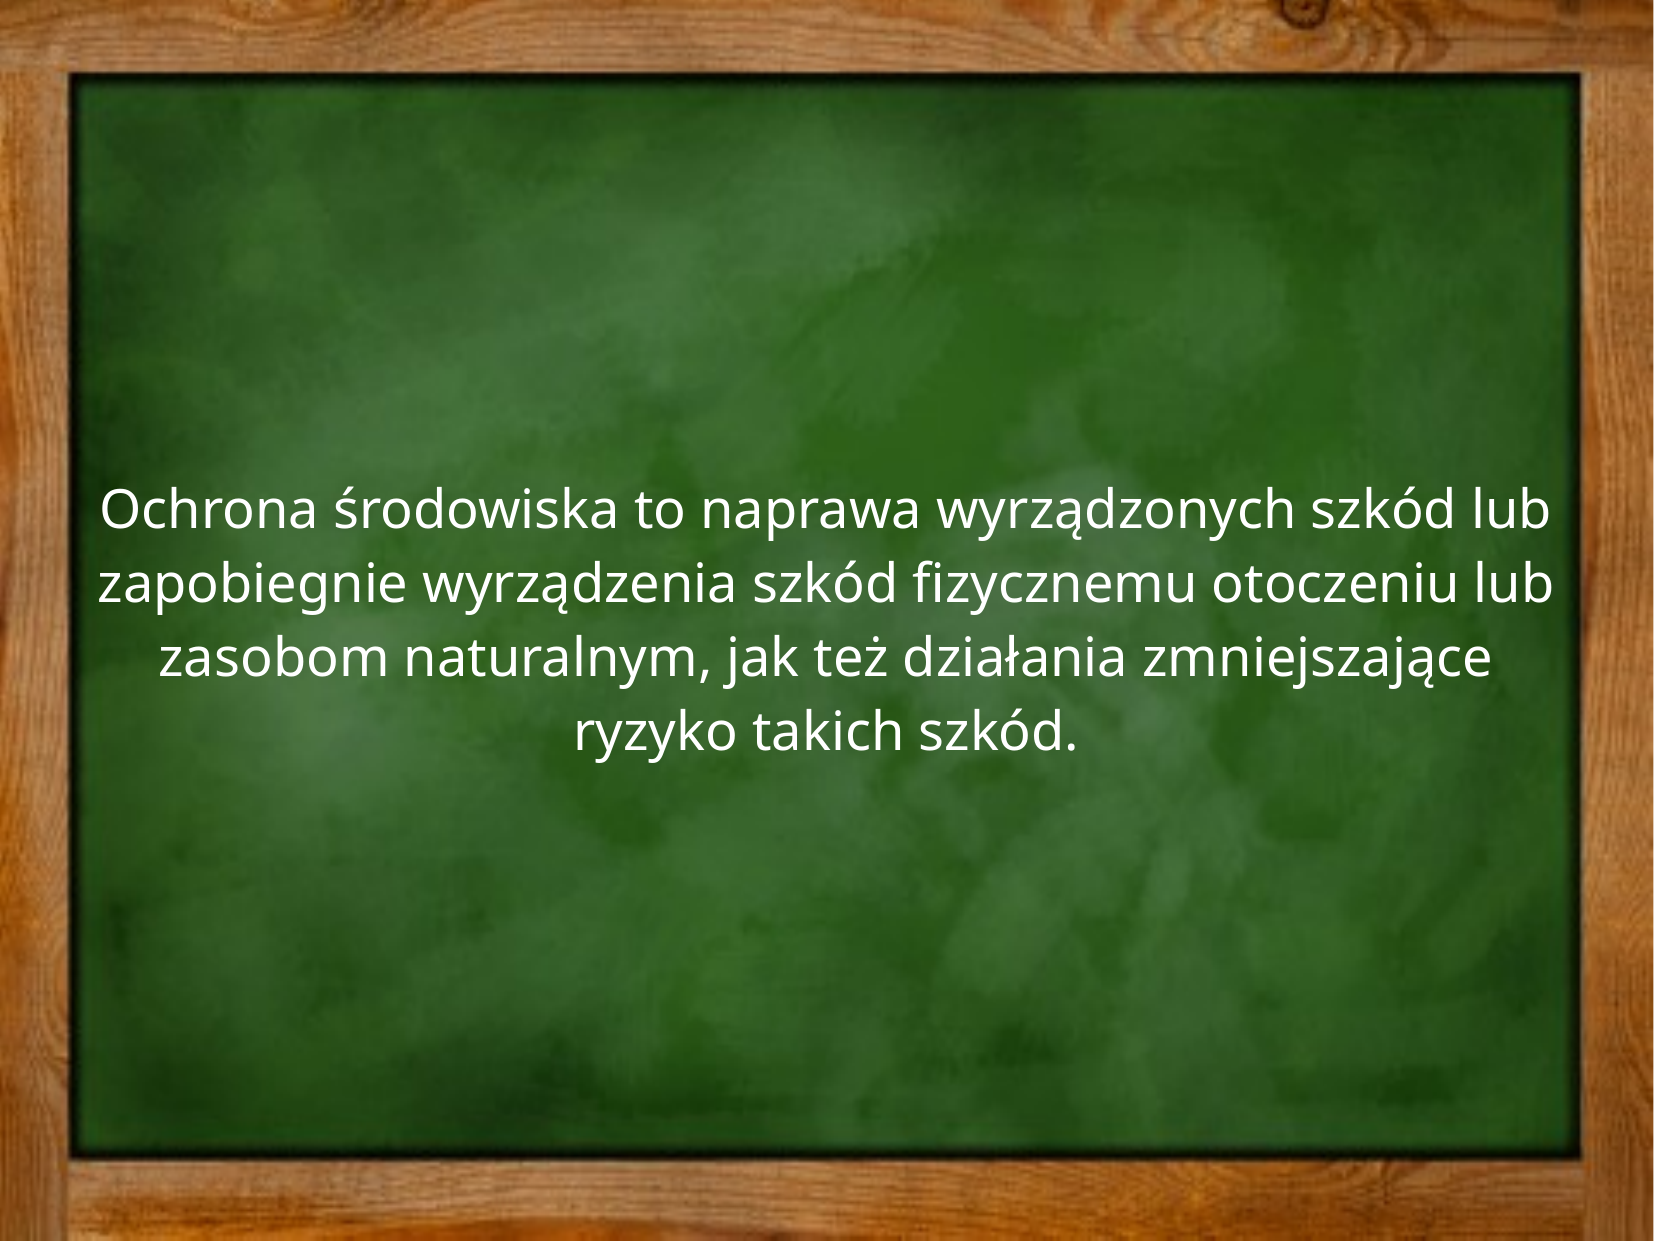

# Ochrona środowiska to naprawa wyrządzonych szkód lub zapobiegnie wyrządzenia szkód fizycznemu otoczeniu lub zasobom naturalnym, jak też działania zmniejszające ryzyko takich szkód.